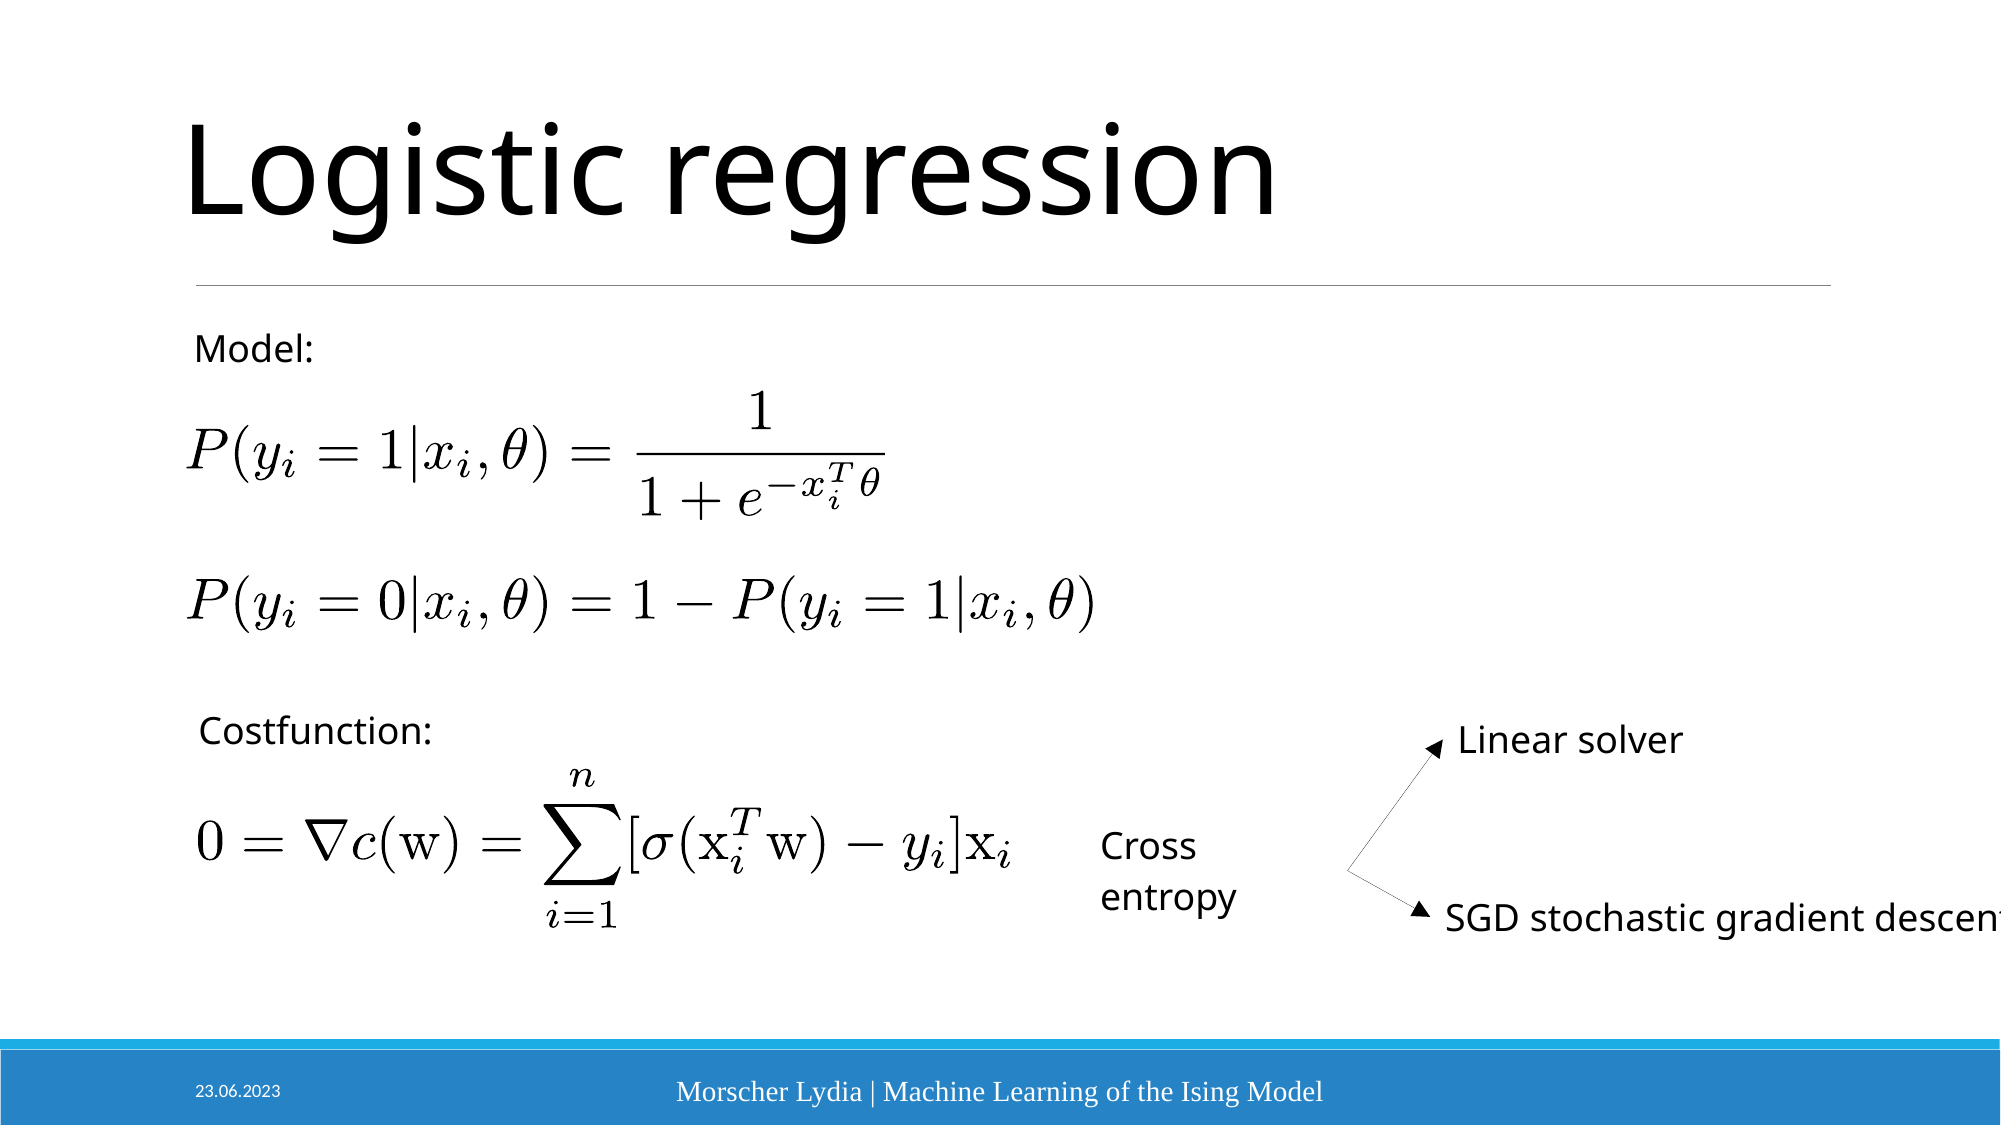

# Logistic regression
Model:
Costfunction:
Linear solver
Cross entropy
SGD stochastic gradient descent